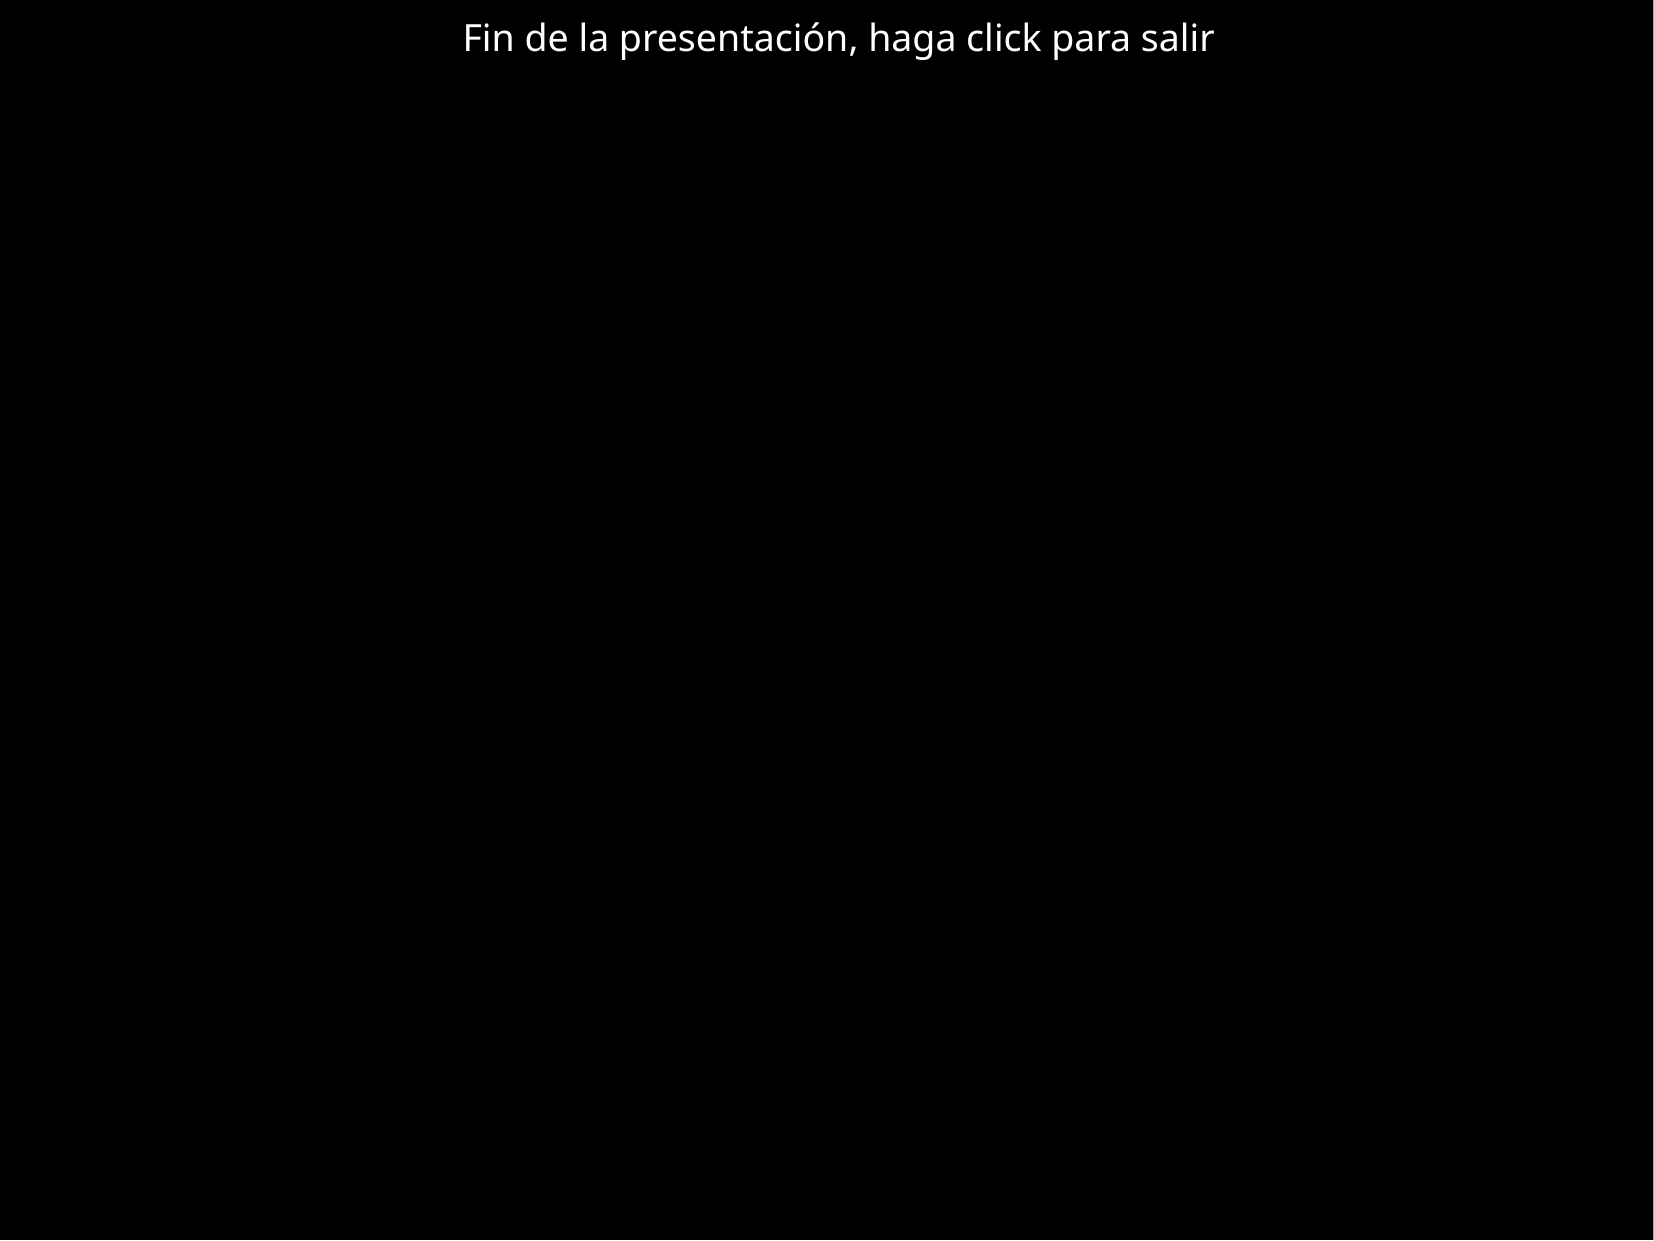

# Fin de la presentación, haga click para salir